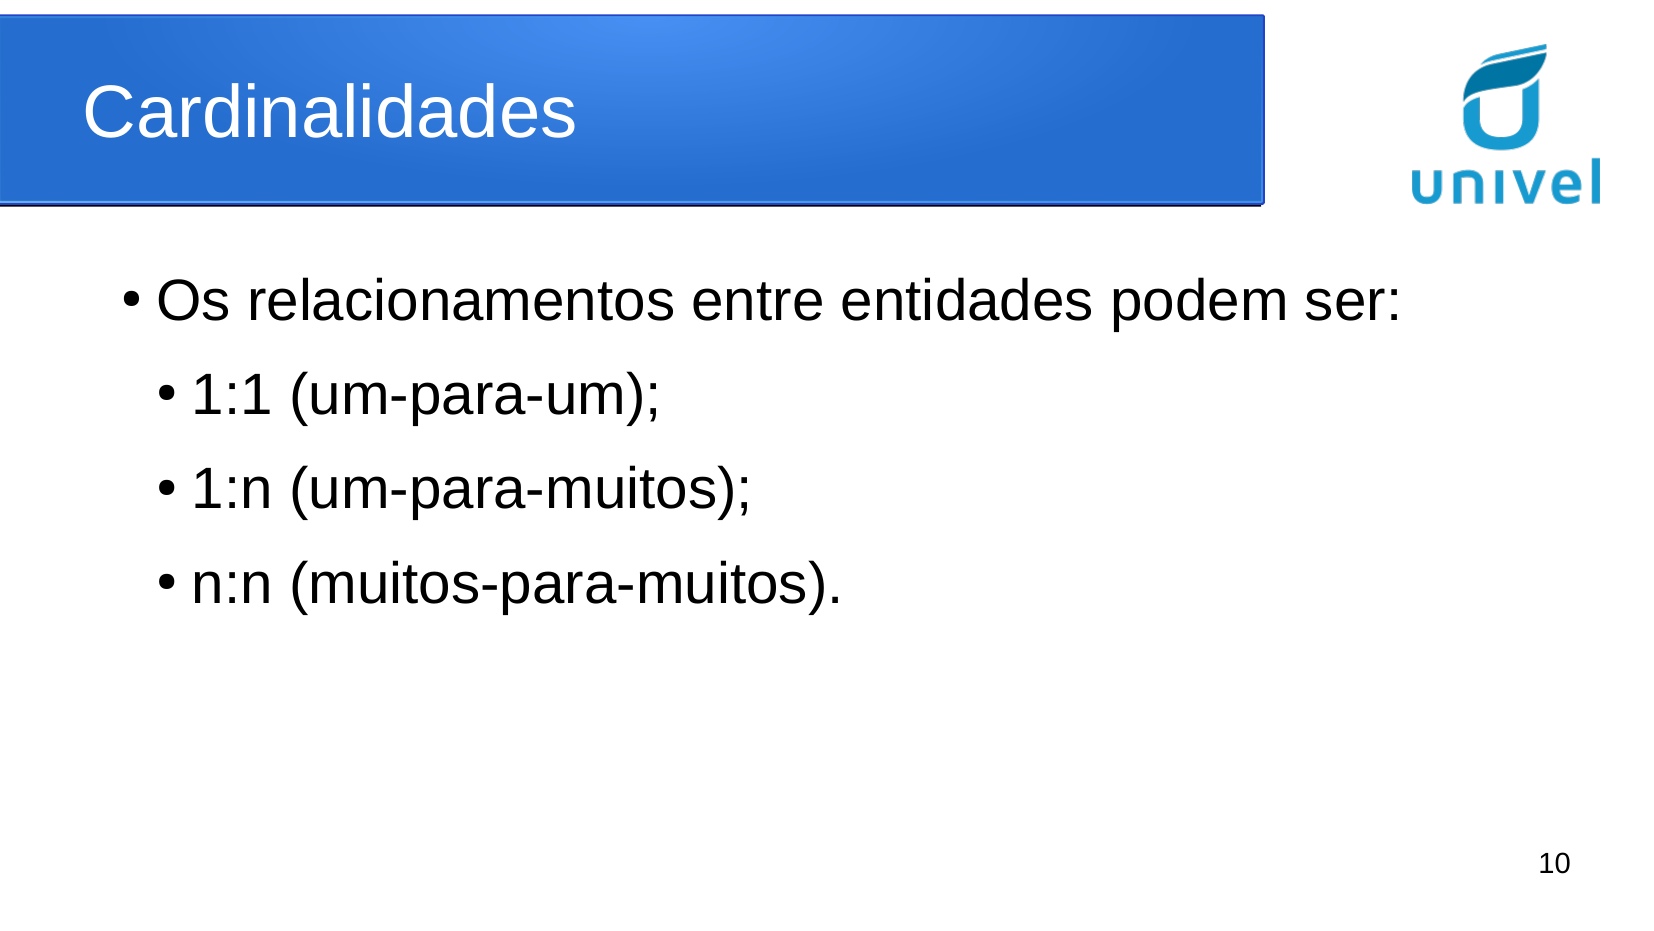

# Cardinalidades
Os relacionamentos entre entidades podem ser:
1:1 (um-para-um);
1:n (um-para-muitos);
n:n (muitos-para-muitos).
10